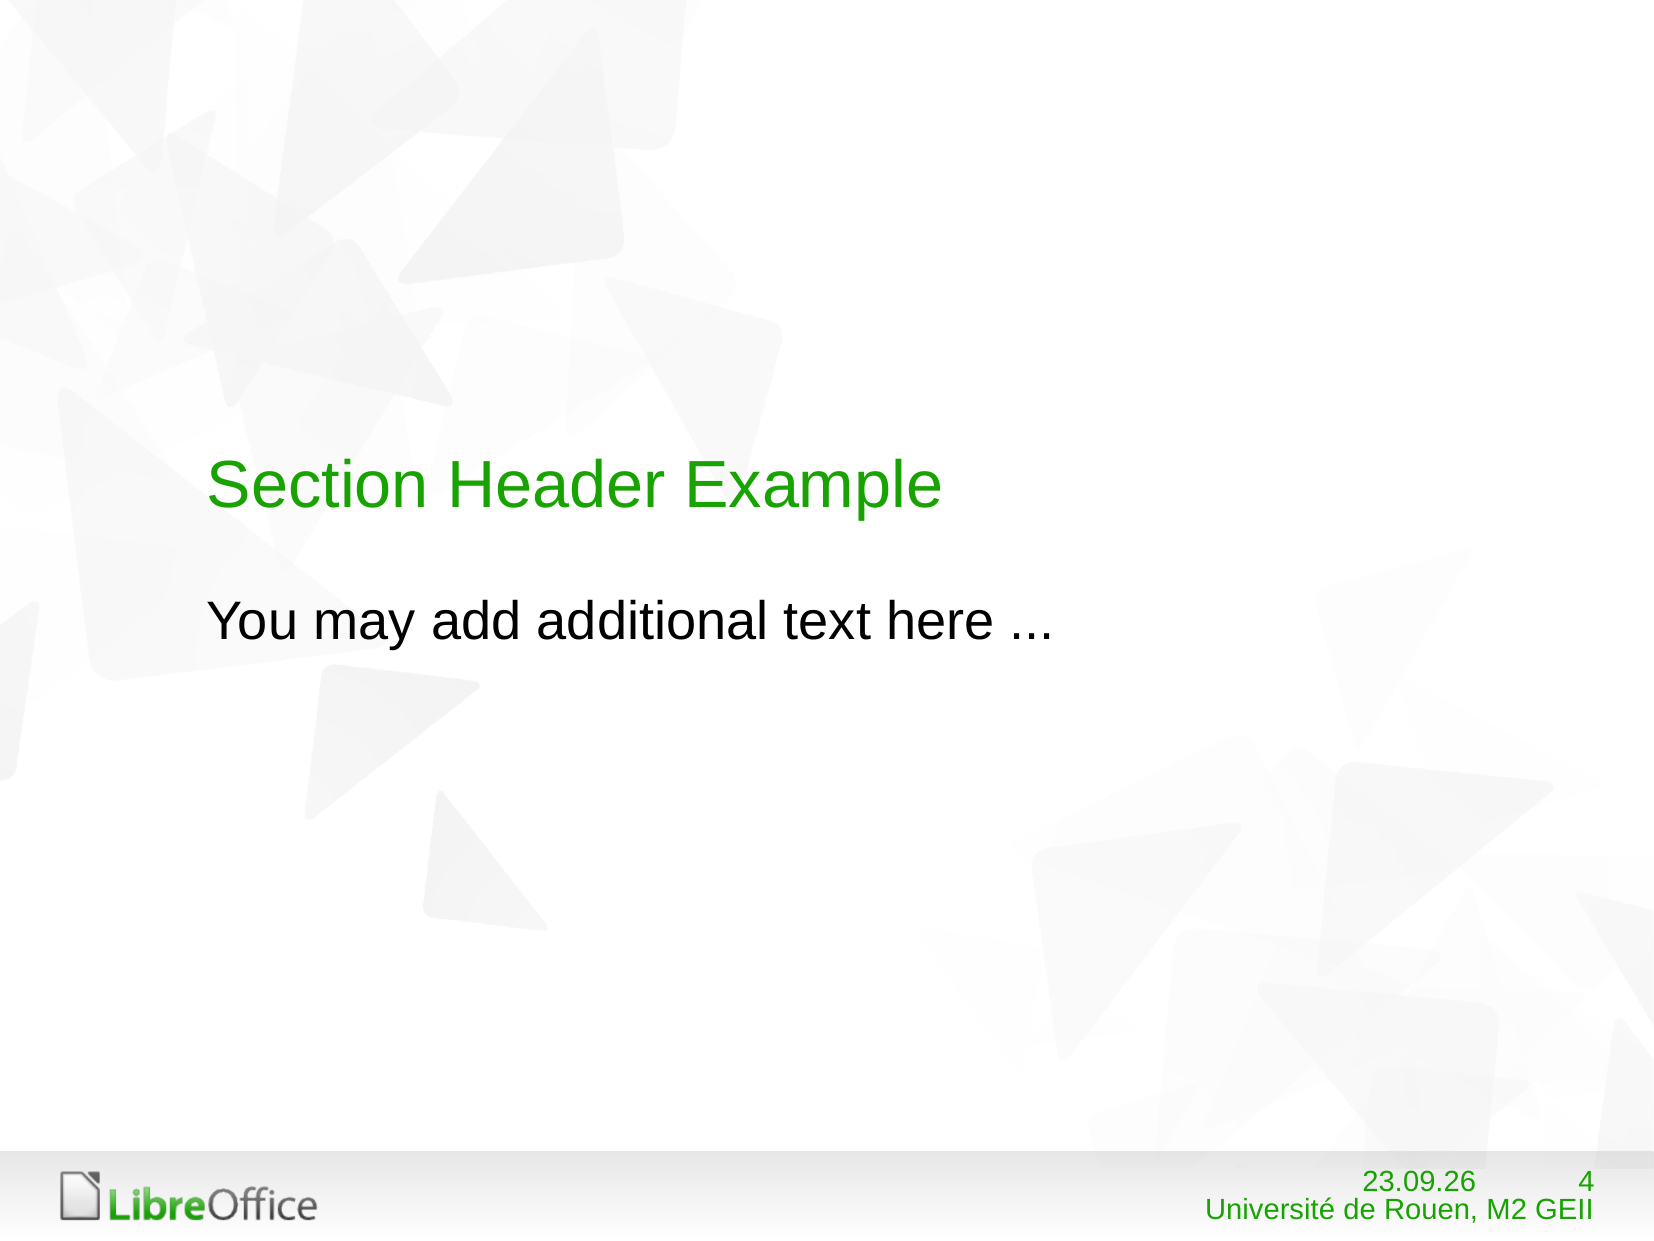

# Section Header Example
You may add additional text here ...
4
Université de Rouen, M2 GEII